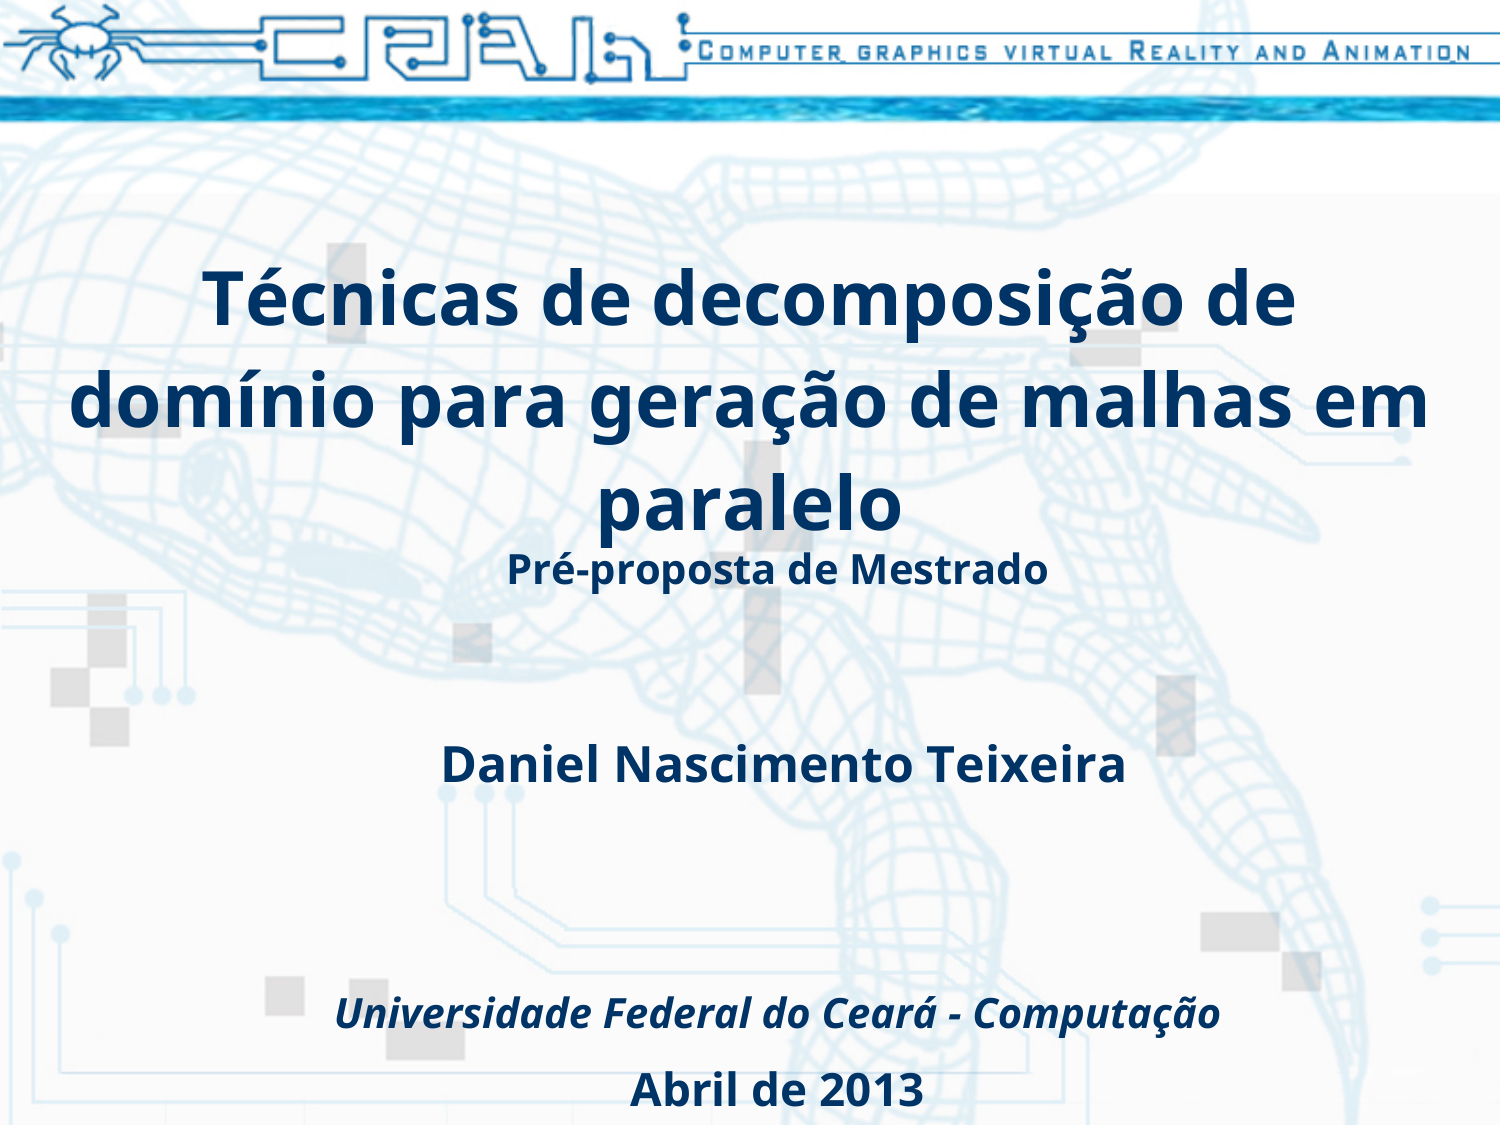

Técnicas de decomposição de domínio para geração de malhas em paralelo
Pré-proposta de Mestrado
 Daniel Nascimento Teixeira
Universidade Federal do Ceará - Computação
Abril de 2013